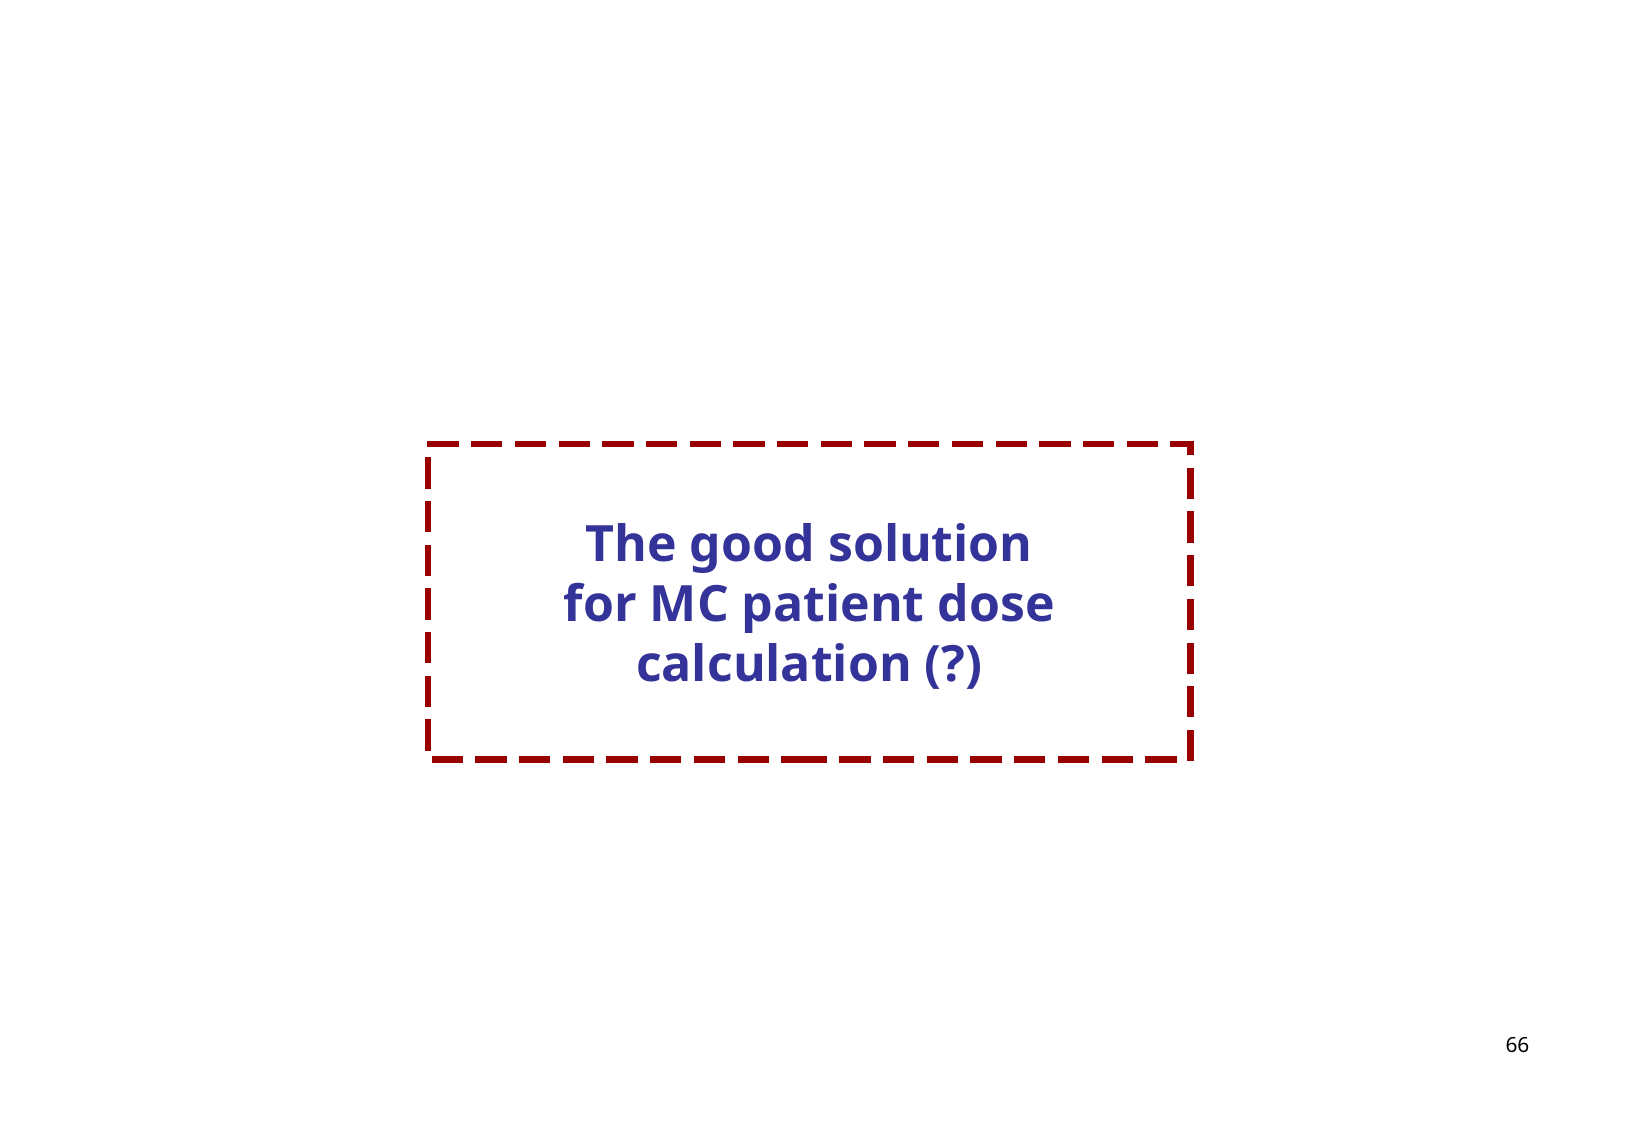

The good solution
for MC patient dose calculation (?)
66